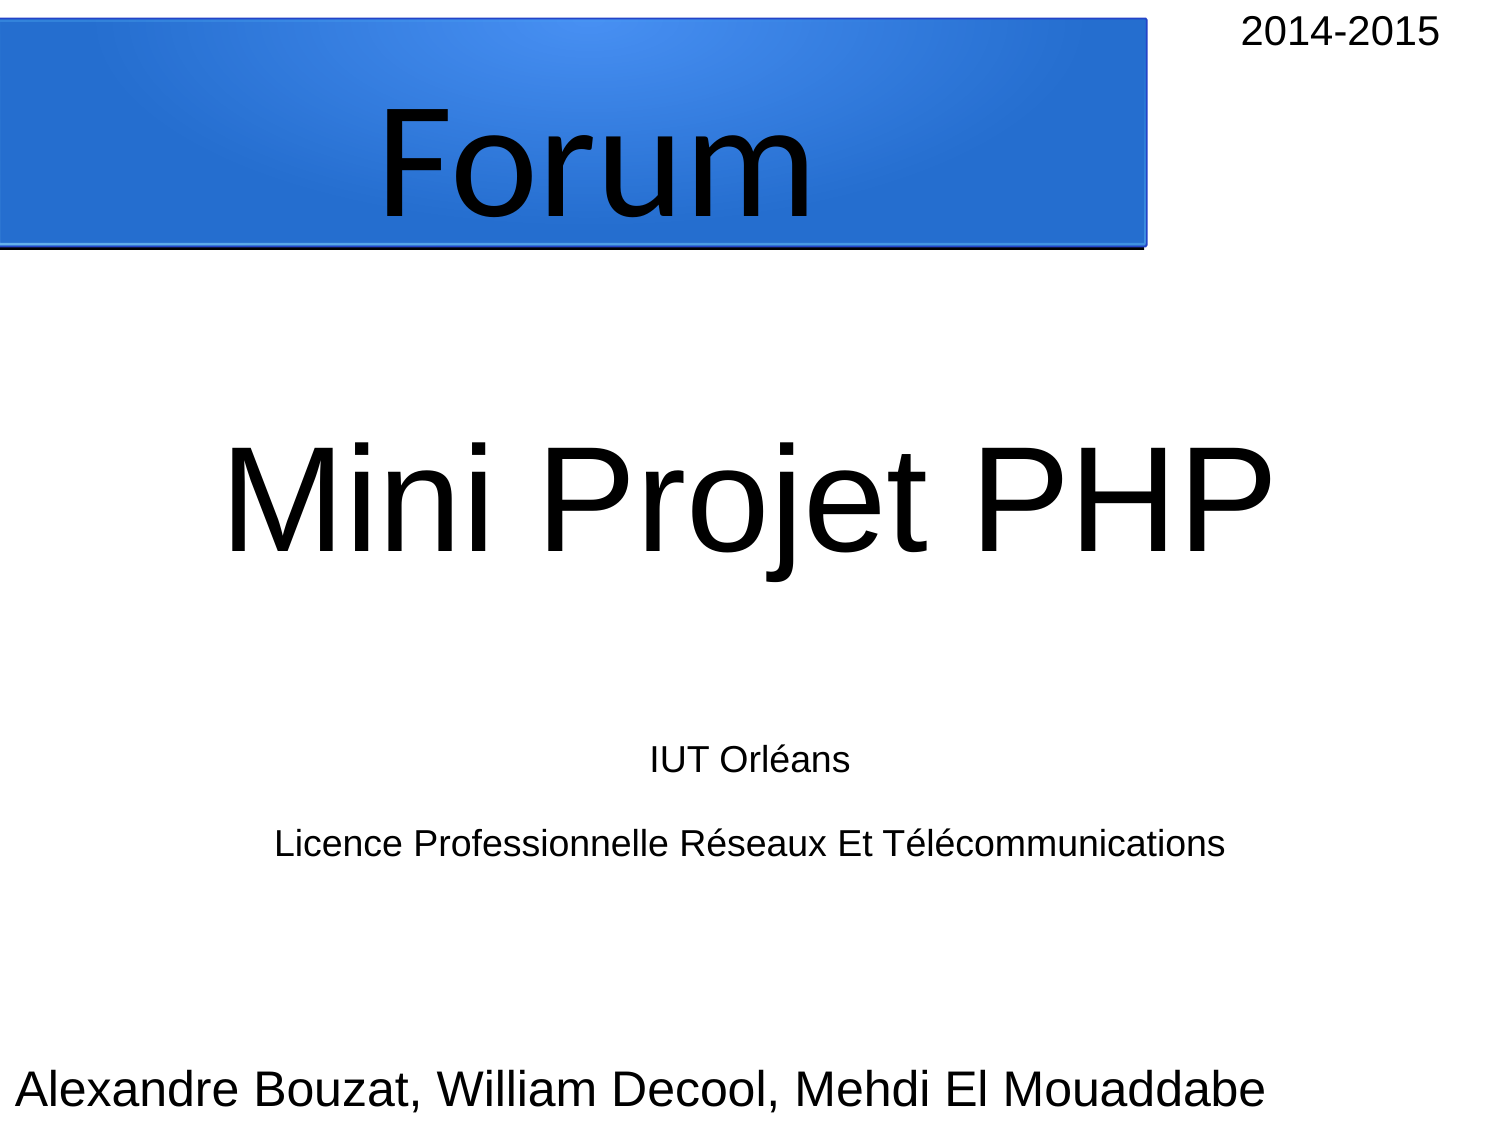

2014-2015
# Forum
Mini Projet PHP
IUT Orléans
Licence Professionnelle Réseaux Et Télécommunications
Alexandre Bouzat, William Decool, Mehdi El Mouaddabe